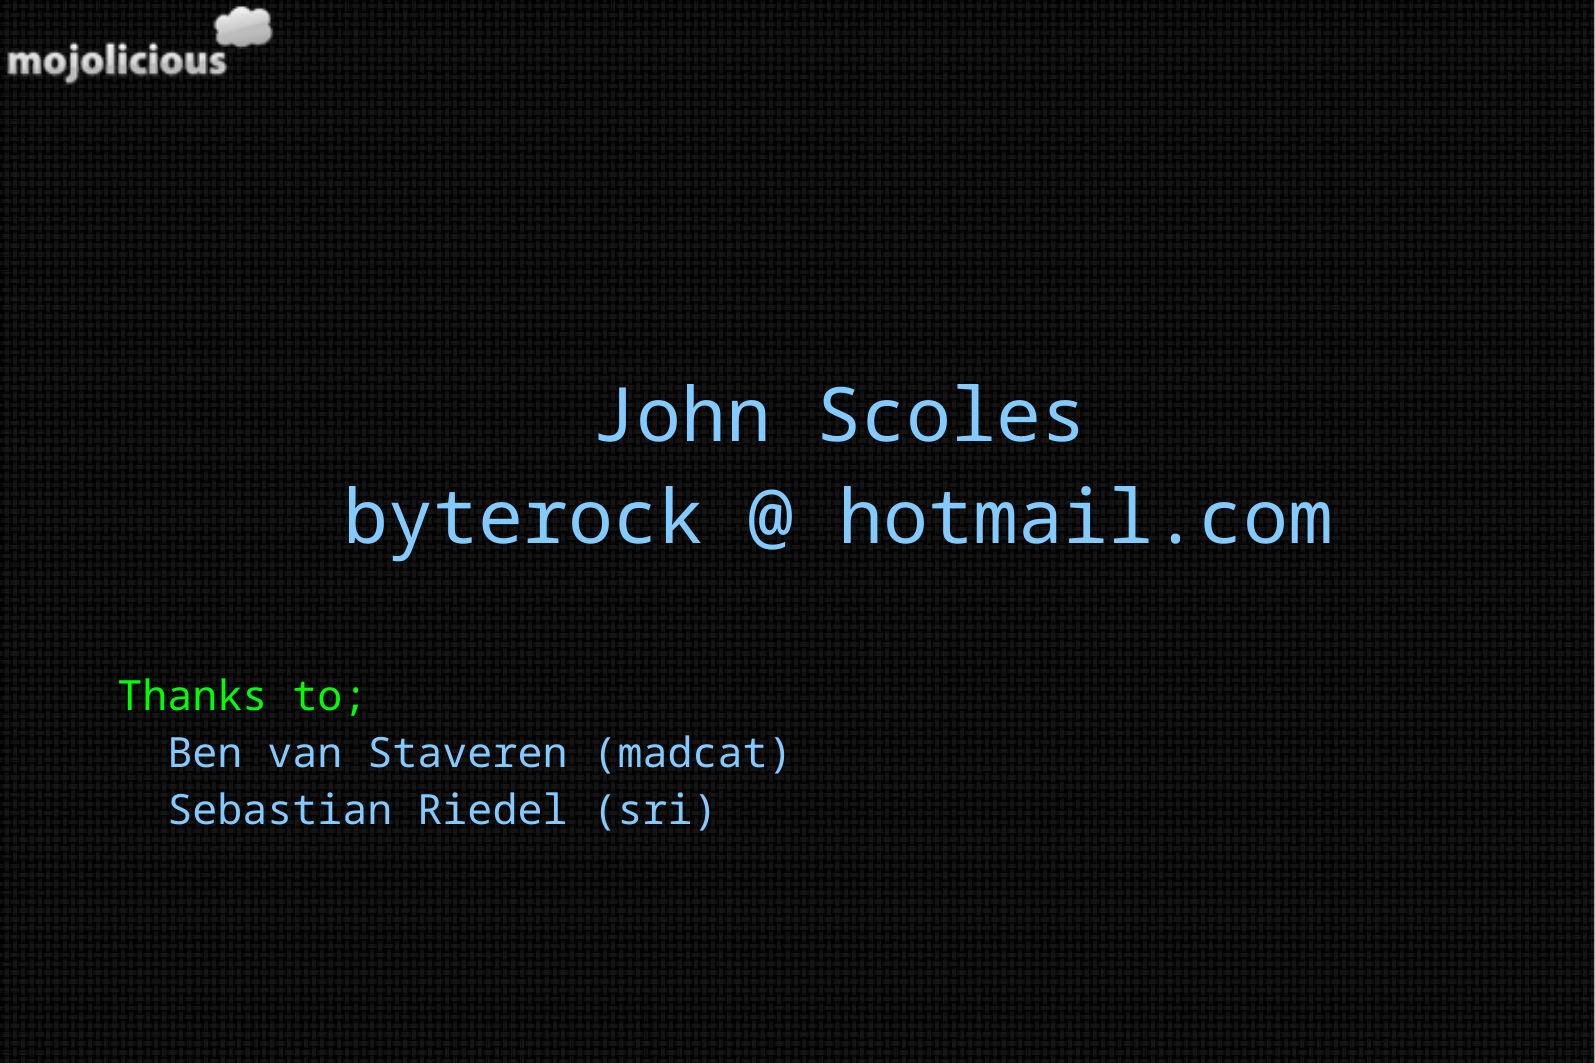

John Scoles
byterock @ hotmail.com
Thanks to;
 Ben van Staveren (madcat)
 Sebastian Riedel (sri)